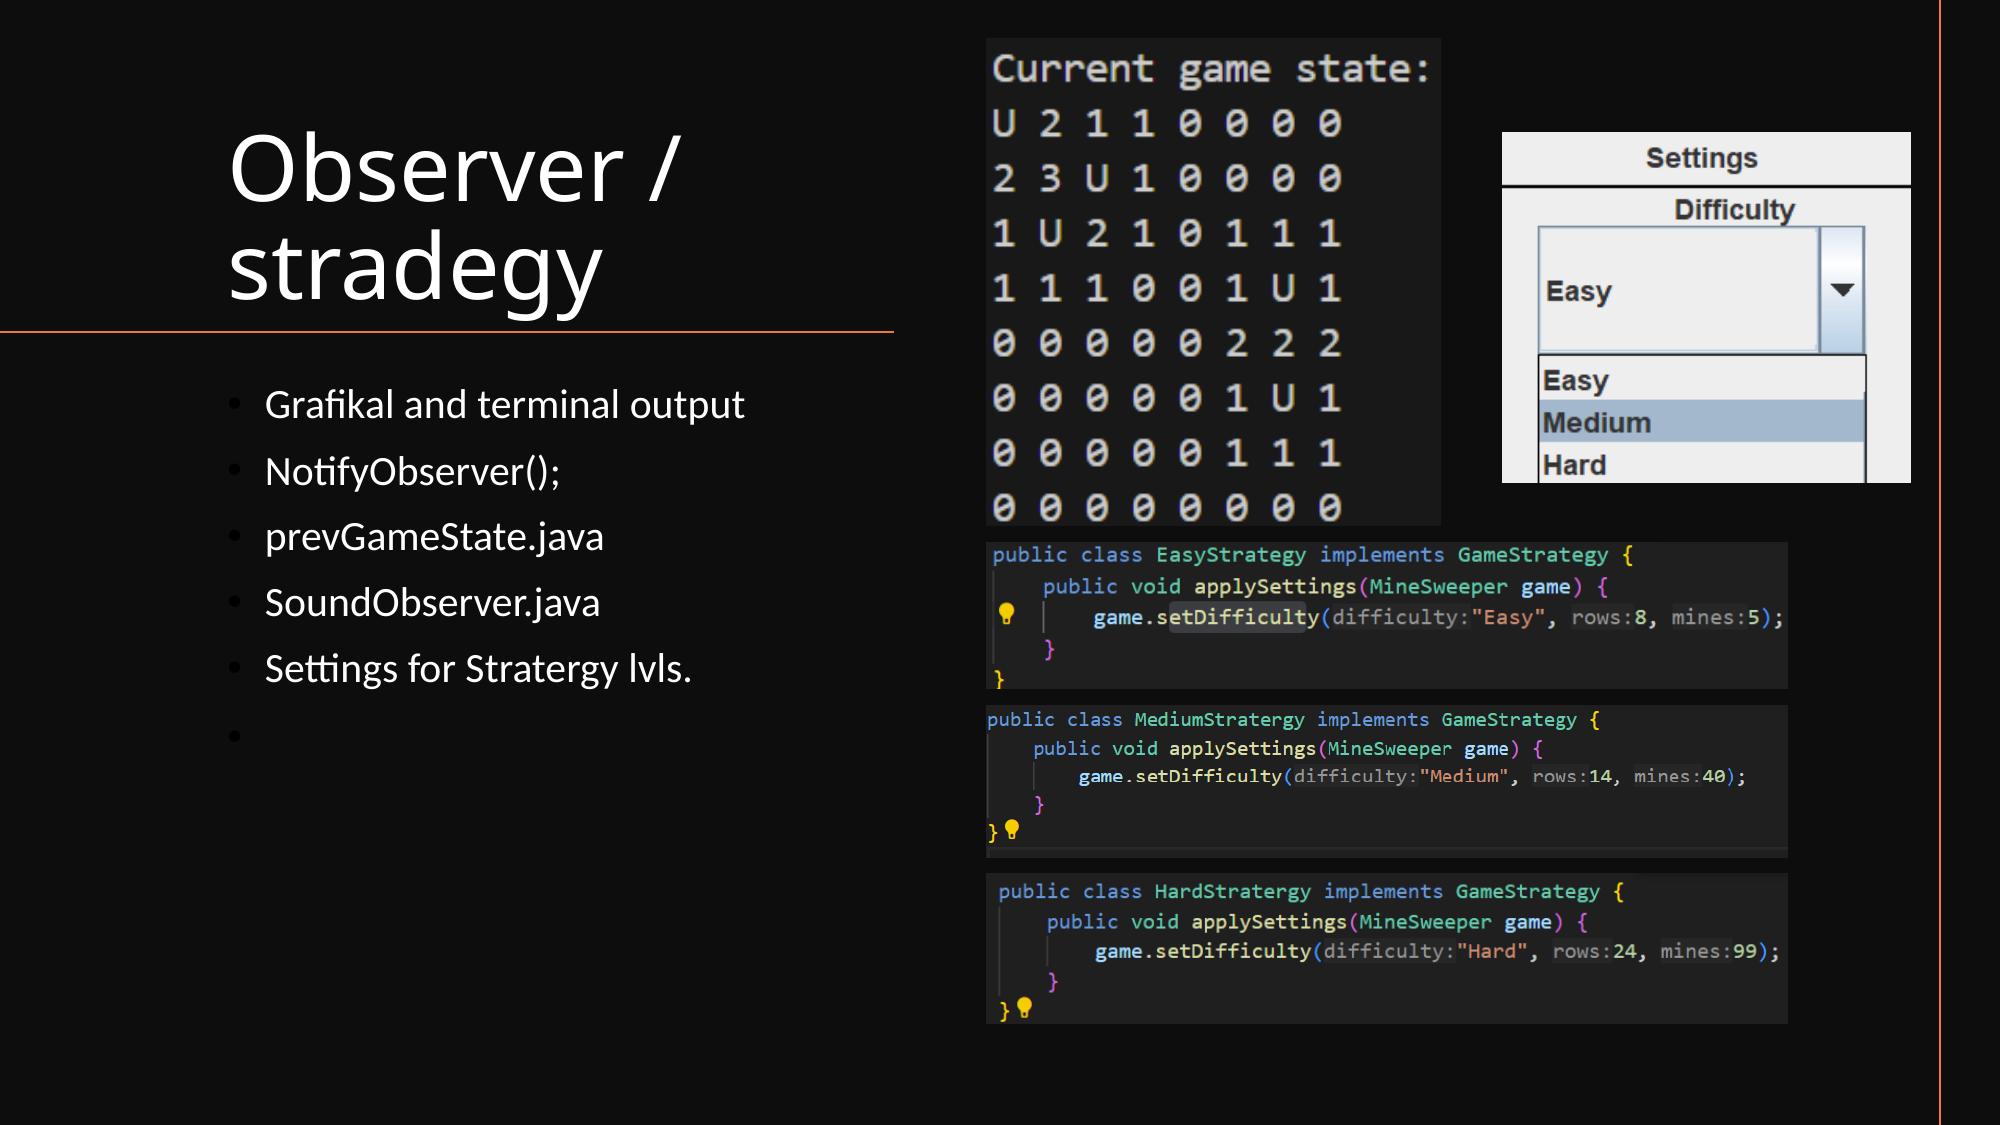

# Observer / stradegy
Grafikal and terminal output
NotifyObserver();
prevGameState.java
SoundObserver.java
Settings for Stratergy lvls.